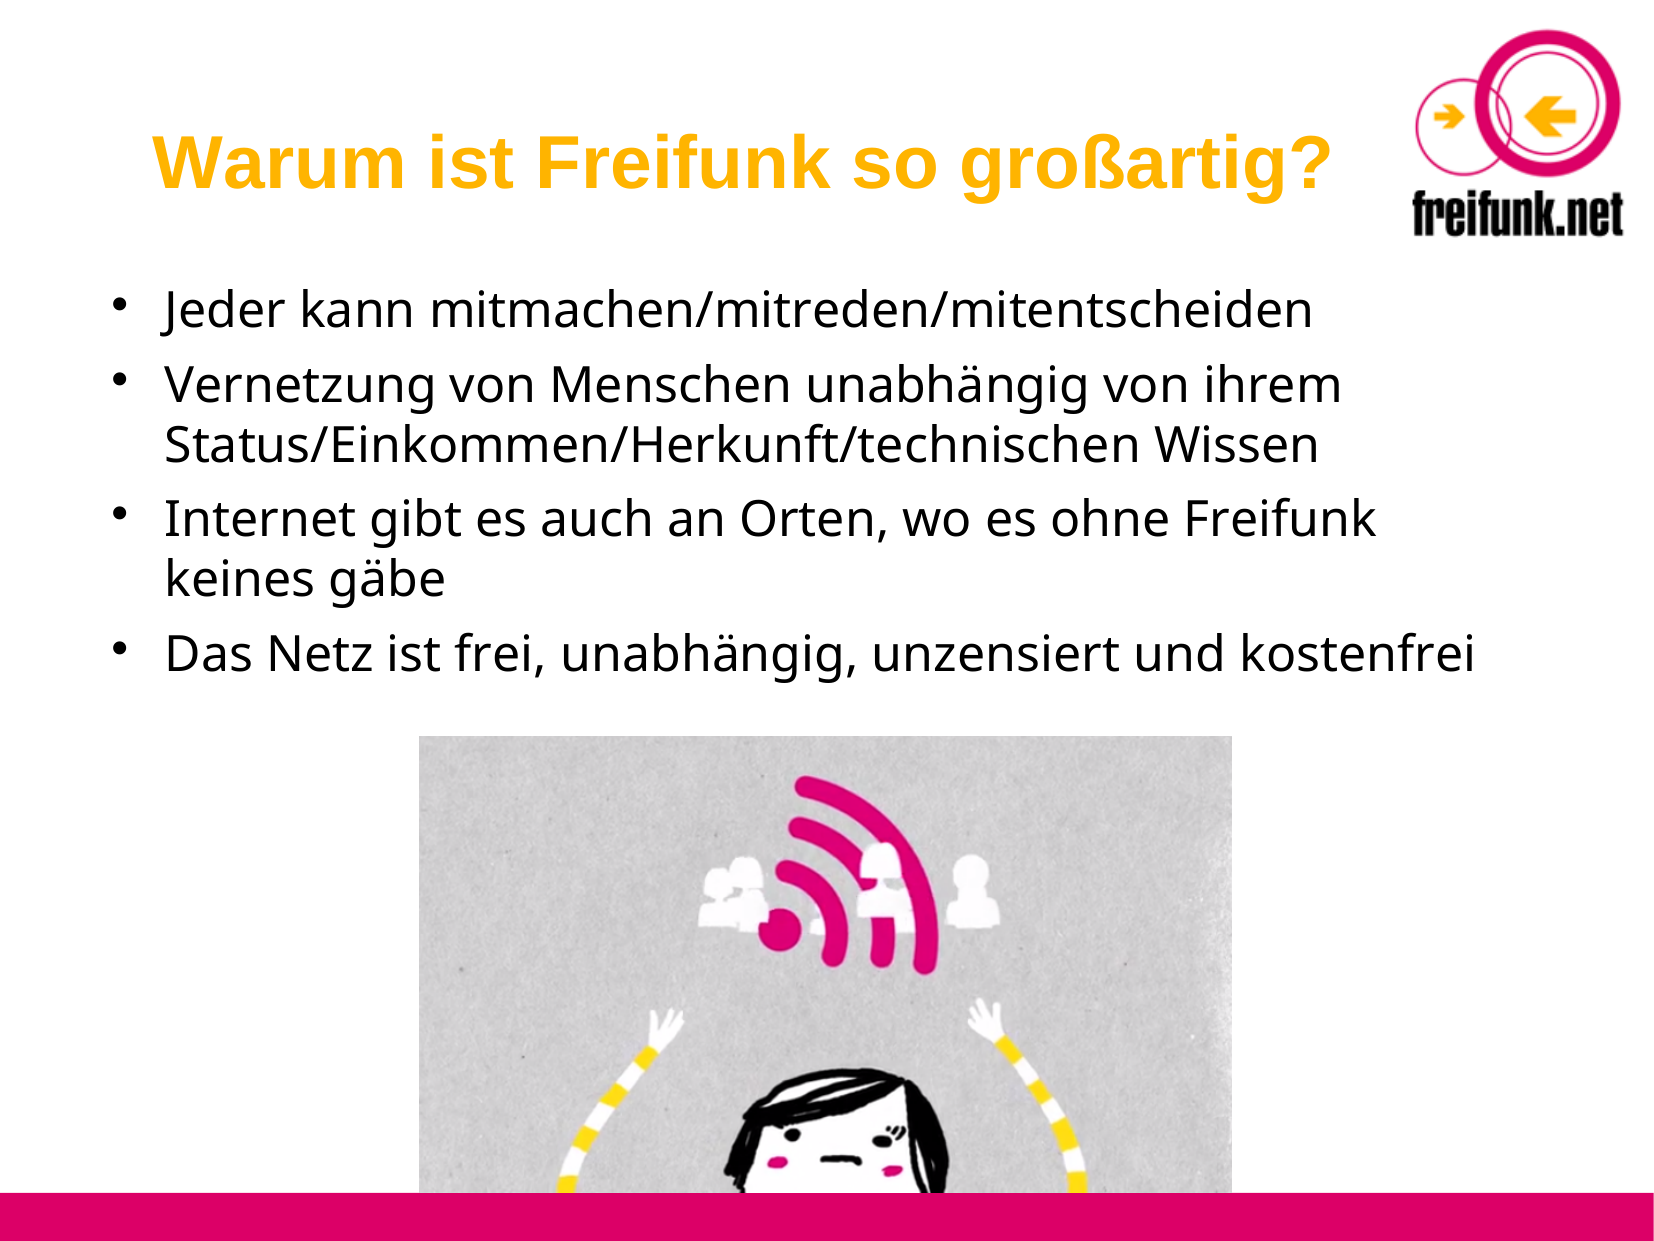

# Warum ist Freifunk so großartig?
Jeder kann mitmachen/mitreden/mitentscheiden
Vernetzung von Menschen unabhängig von ihrem Status/Einkommen/Herkunft/technischen Wissen
Internet gibt es auch an Orten, wo es ohne Freifunk
keines gäbe
Das Netz ist frei, unabhängig, unzensiert und kostenfrei